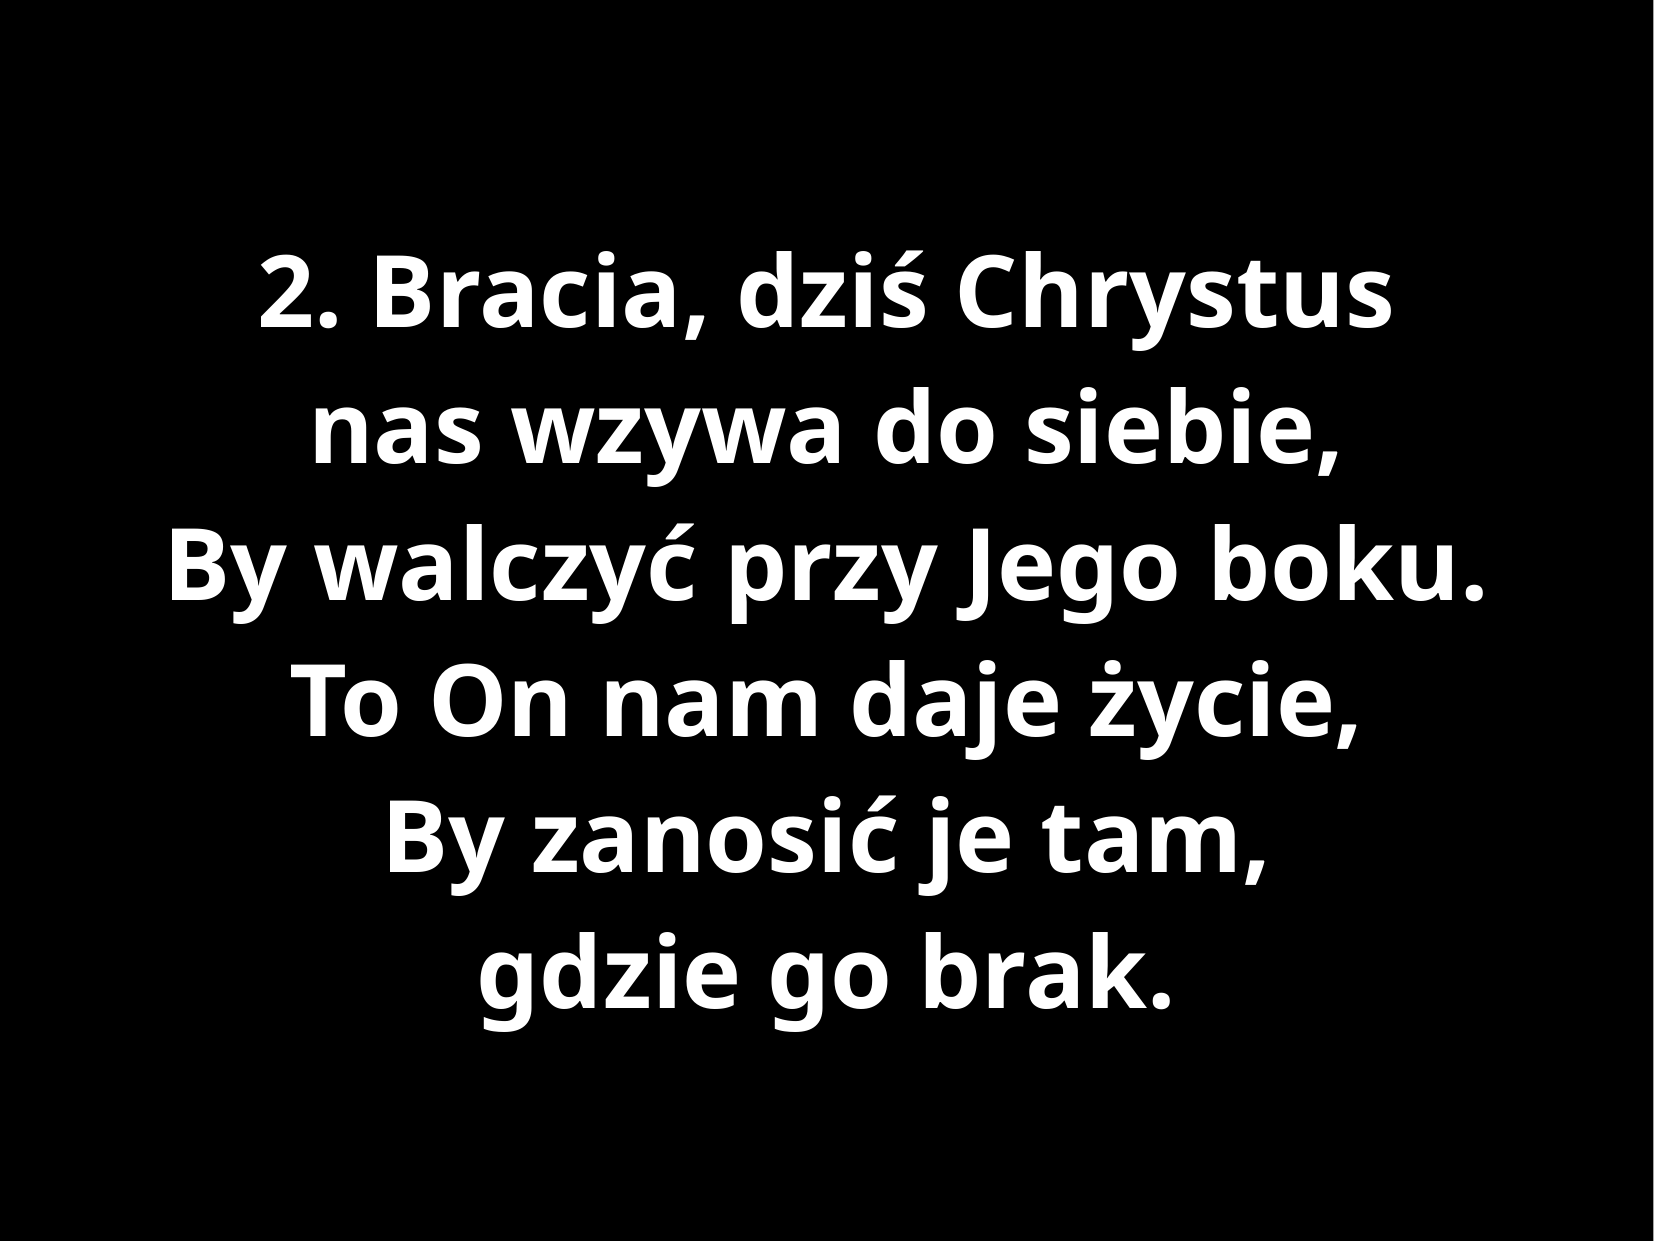

# 2. Bracia, dziś Chrystus nas wzywa do siebie, By walczyć przy Jego boku. To On nam daje życie, By zanosić je tam, gdzie go brak.